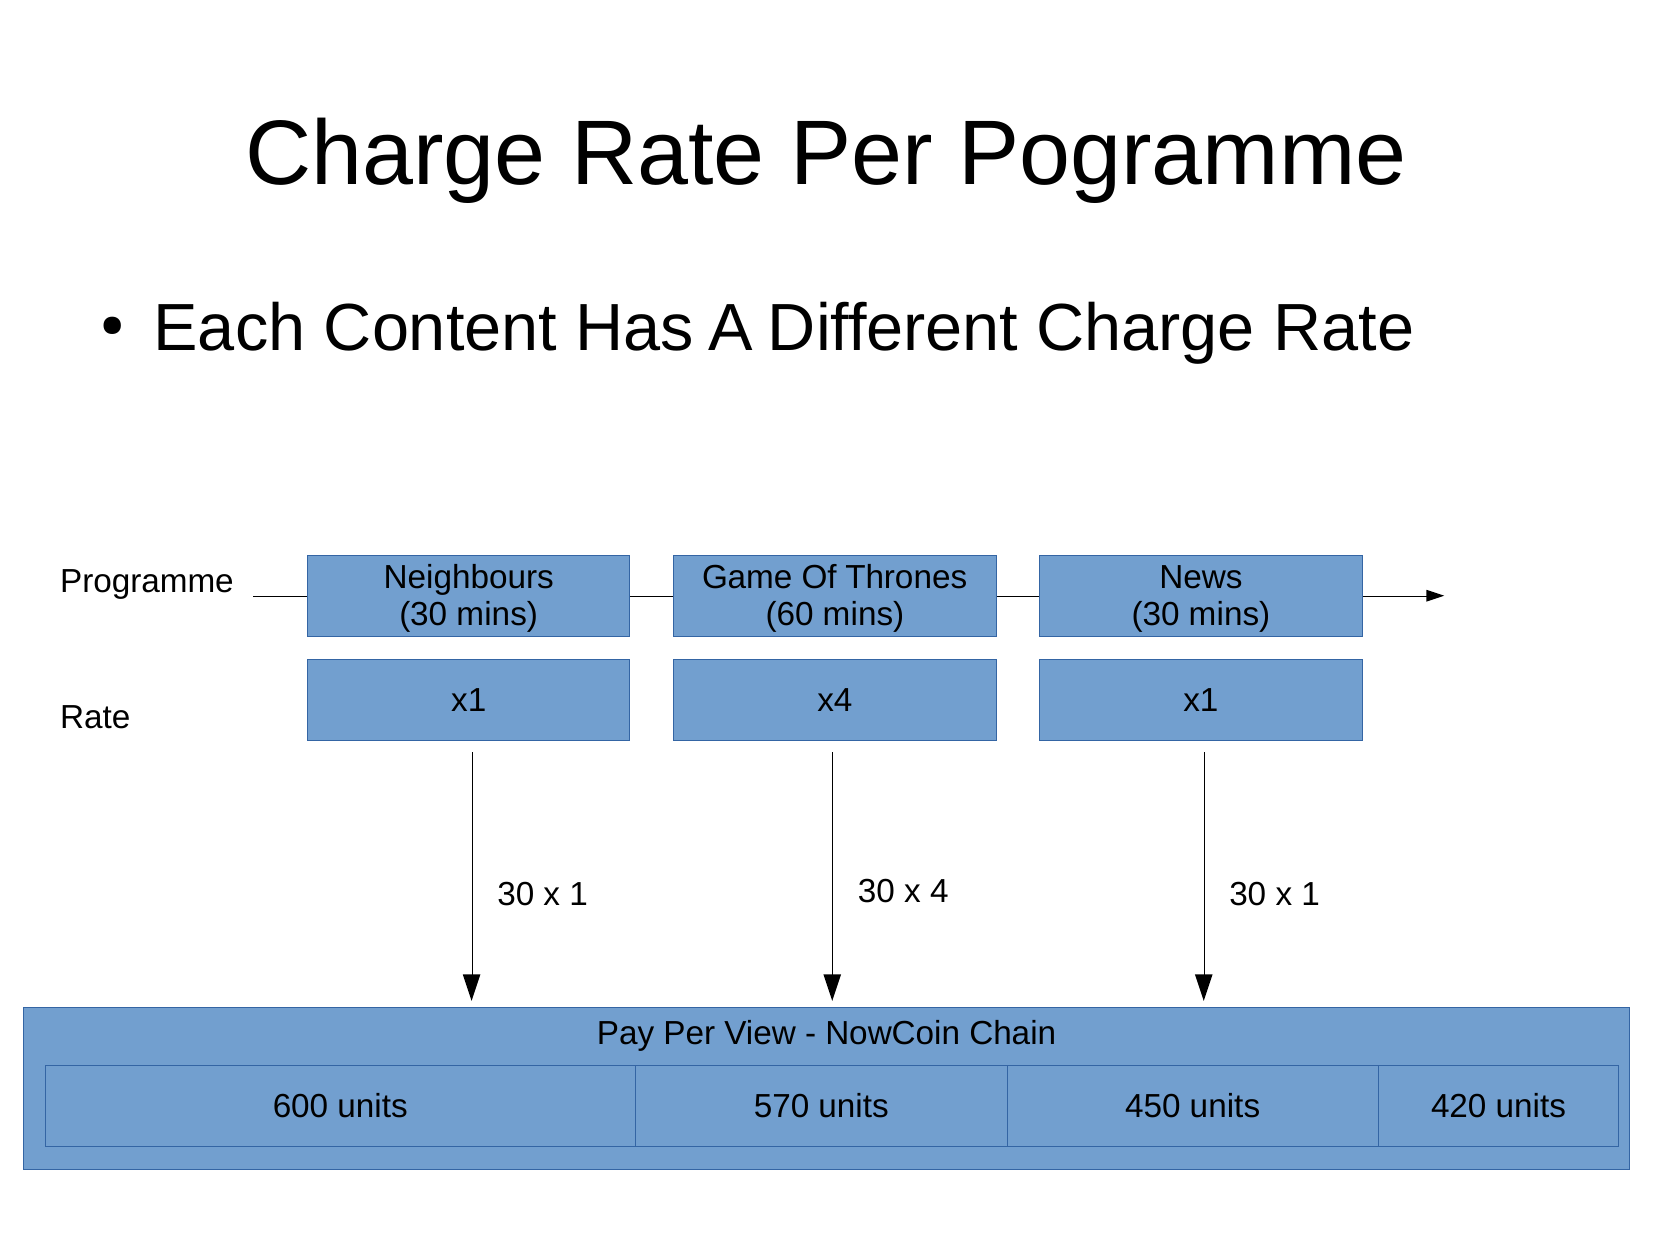

# Charge Rate Per Pogramme
Each Content Has A Different Charge Rate
Programme
Neighbours
(30 mins)
Game Of Thrones
(60 mins)
News
(30 mins)
x1
x4
x1
Rate
30 x 4
30 x 1
30 x 1
Pay Per View - NowCoin Chain
600 units
570 units
450 units
420 units